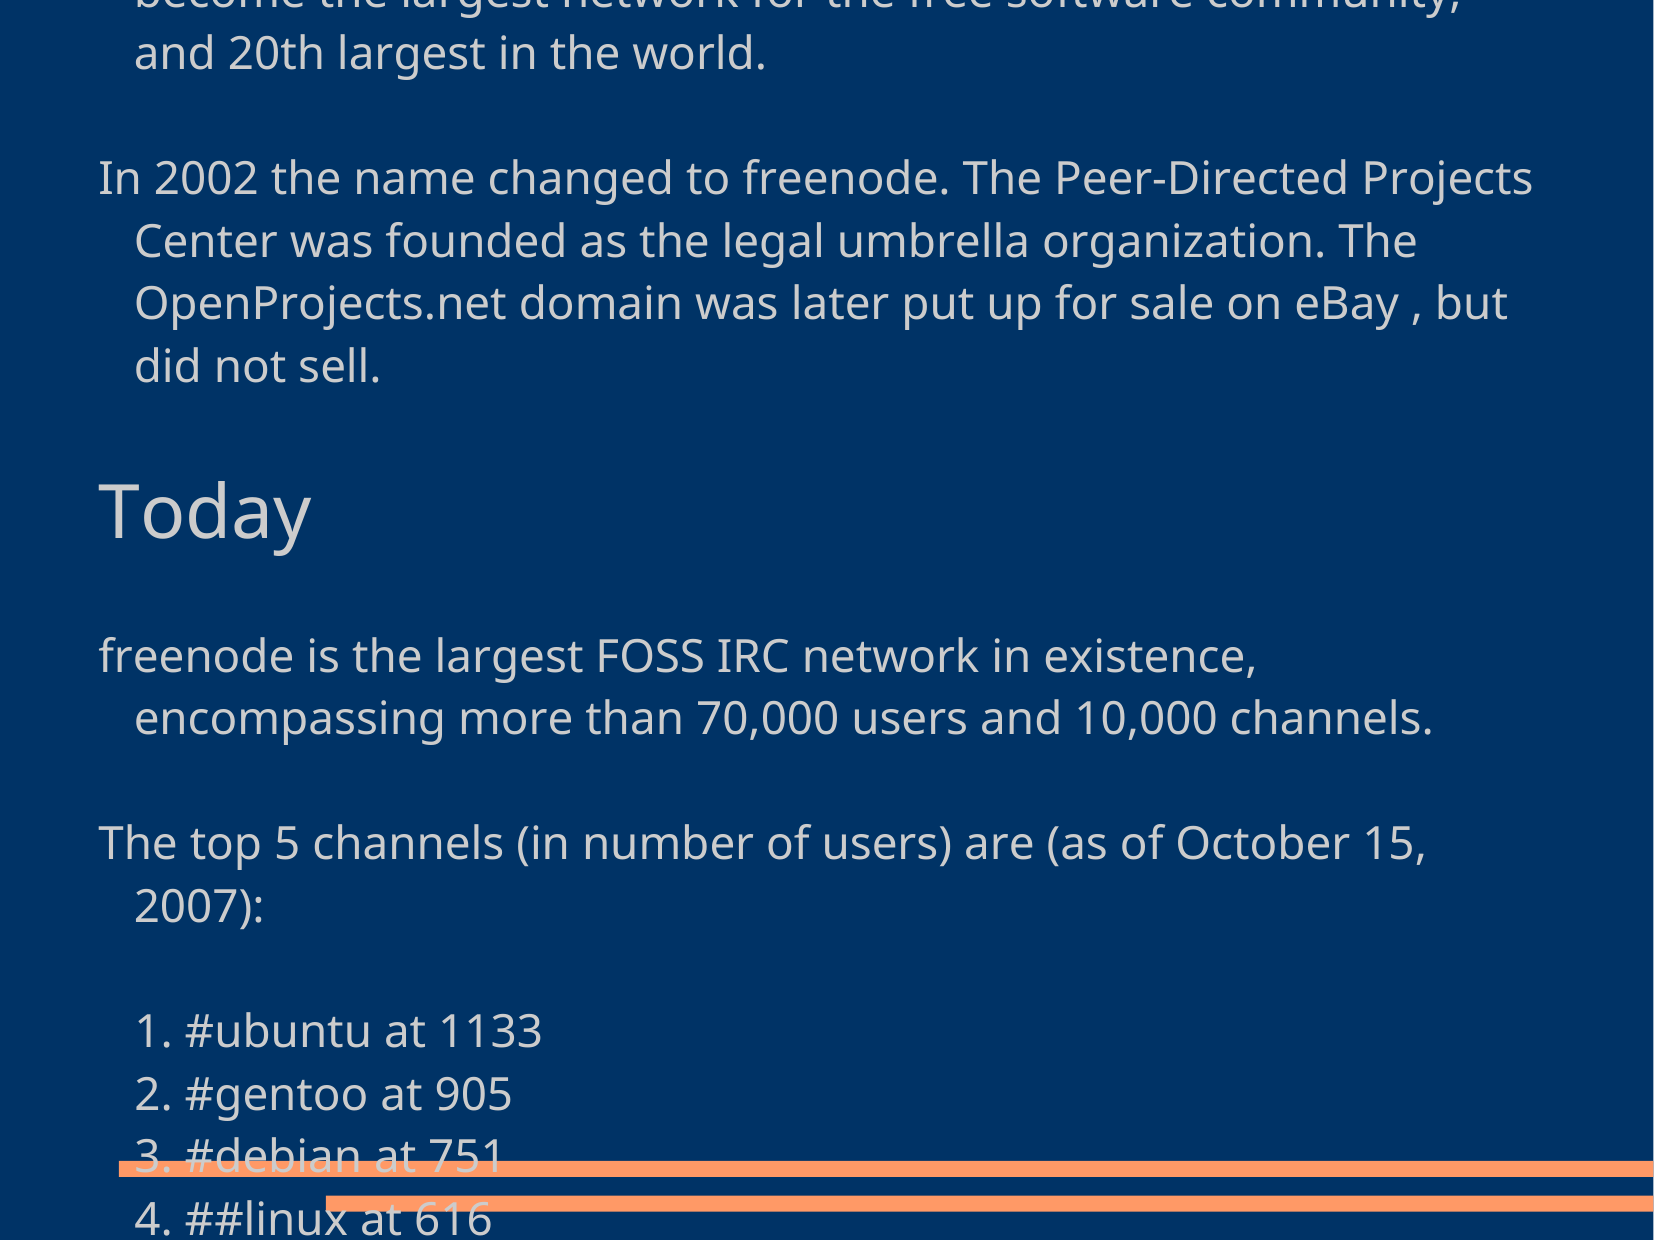

In early 1998 it changed to Open Projects Net (OPN) with about 200 users and under 20 channels. The OPN soon grew to become the largest network for the free software community, and 20th largest in the world.
In 2002 the name changed to freenode. The Peer-Directed Projects Center was founded as the legal umbrella organization. The OpenProjects.net domain was later put up for sale on eBay , but did not sell.
Today
freenode is the largest FOSS IRC network in existence, encompassing more than 70,000 users and 10,000 channels.
The top 5 channels (in number of users) are (as of October 15, 2007):
 1. #ubuntu at 1133
 2. #gentoo at 905
 3. #debian at 751
 4. ##linux at 616
 5. ##php at 553
#